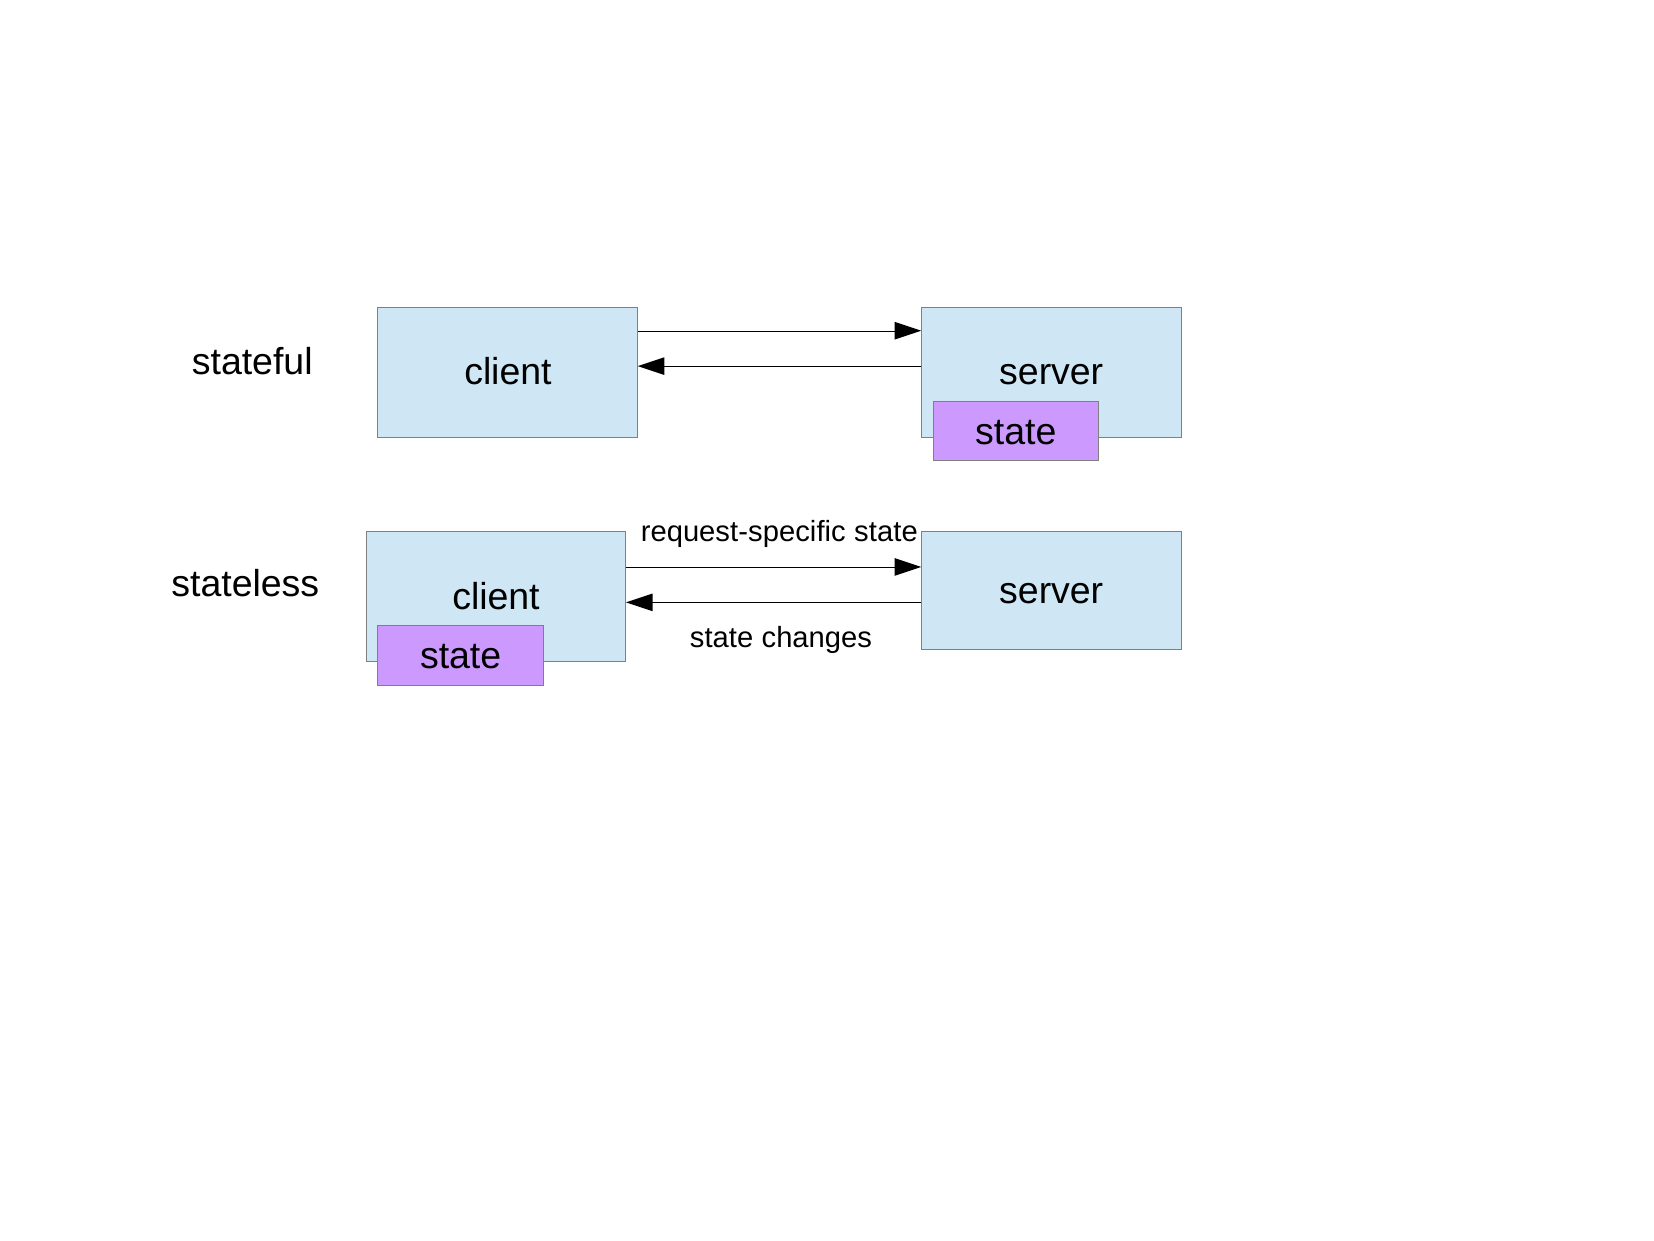

client
server
stateful
state
request-specific state
client
server
stateless
state changes
state